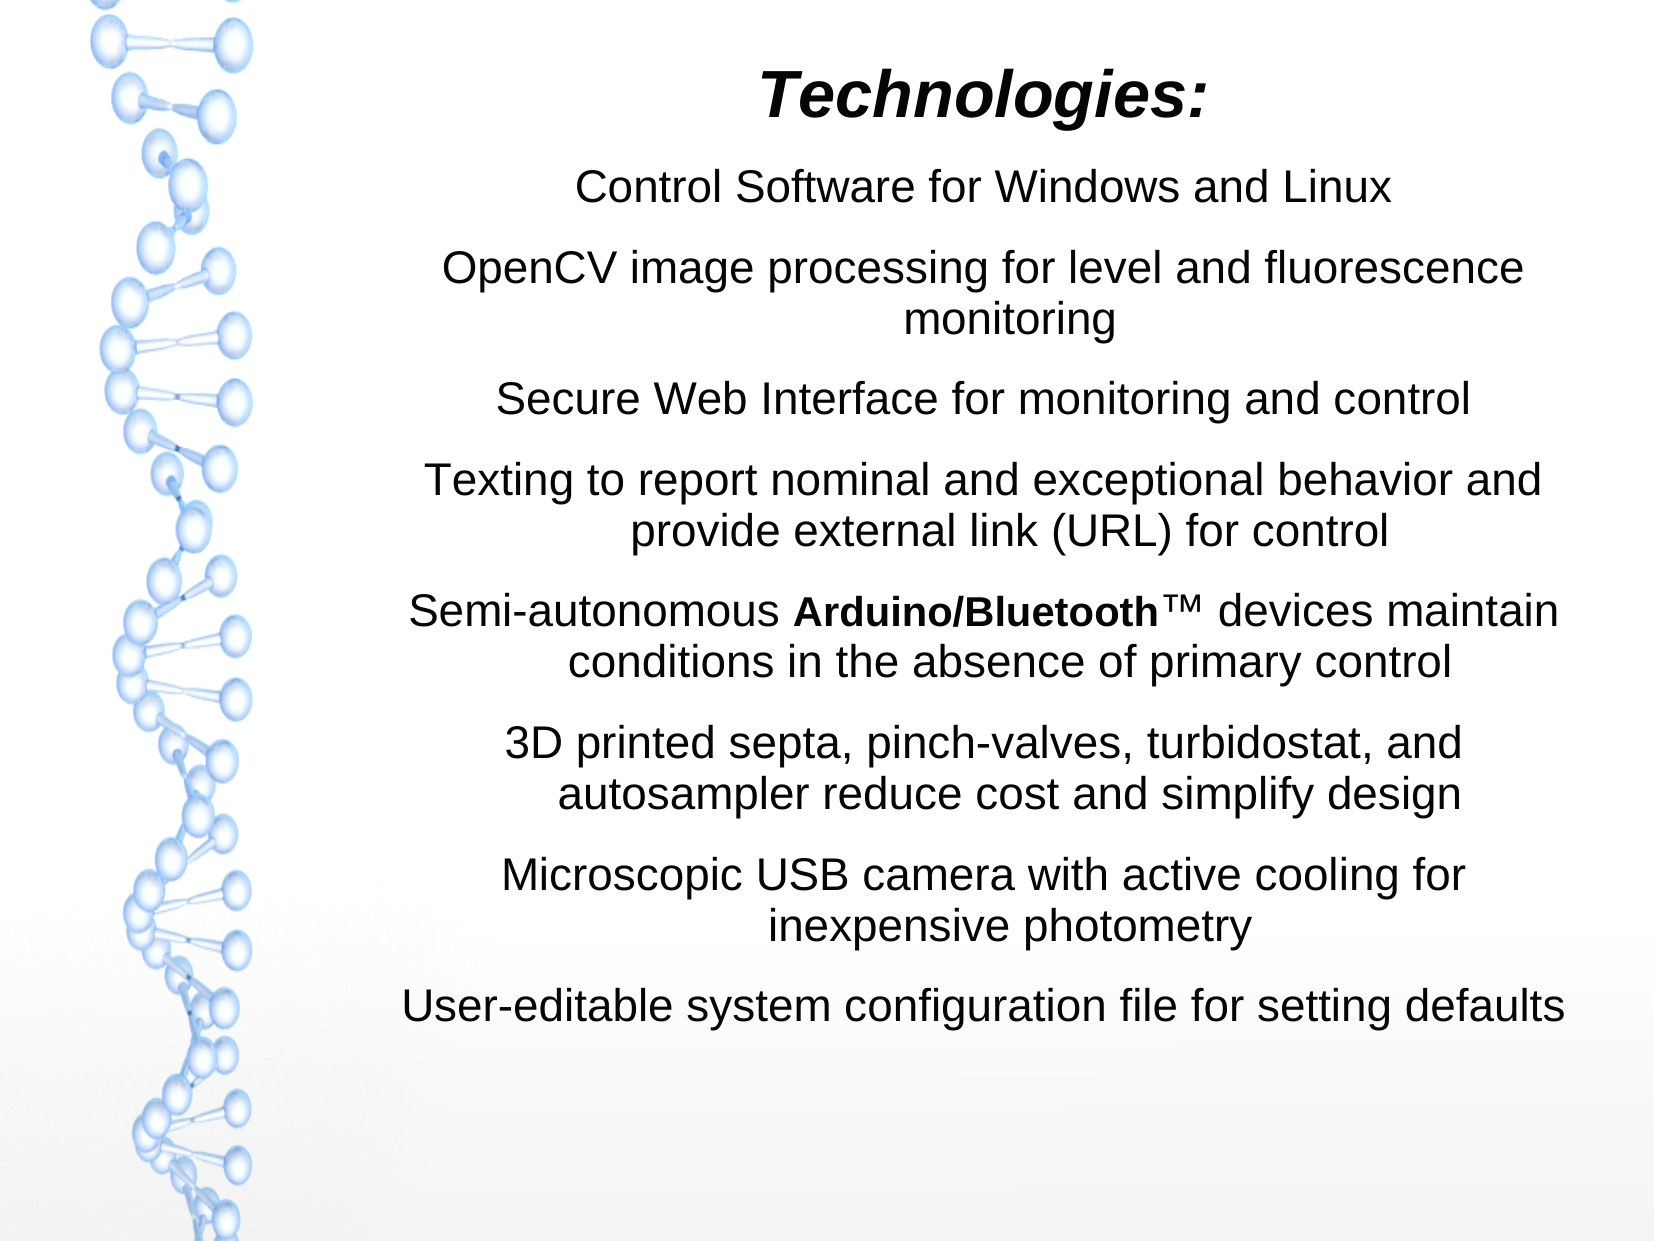

Technologies:
Control Software for Windows and Linux
OpenCV image processing for level and fluorescence monitoring
Secure Web Interface for monitoring and control
Texting to report nominal and exceptional behavior and provide external link (URL) for control
Semi-autonomous Arduino/Bluetooth™ devices maintain conditions in the absence of primary control
3D printed septa, pinch-valves, turbidostat, and autosampler reduce cost and simplify design
Microscopic USB camera with active cooling for inexpensive photometry
User-editable system configuration file for setting defaults